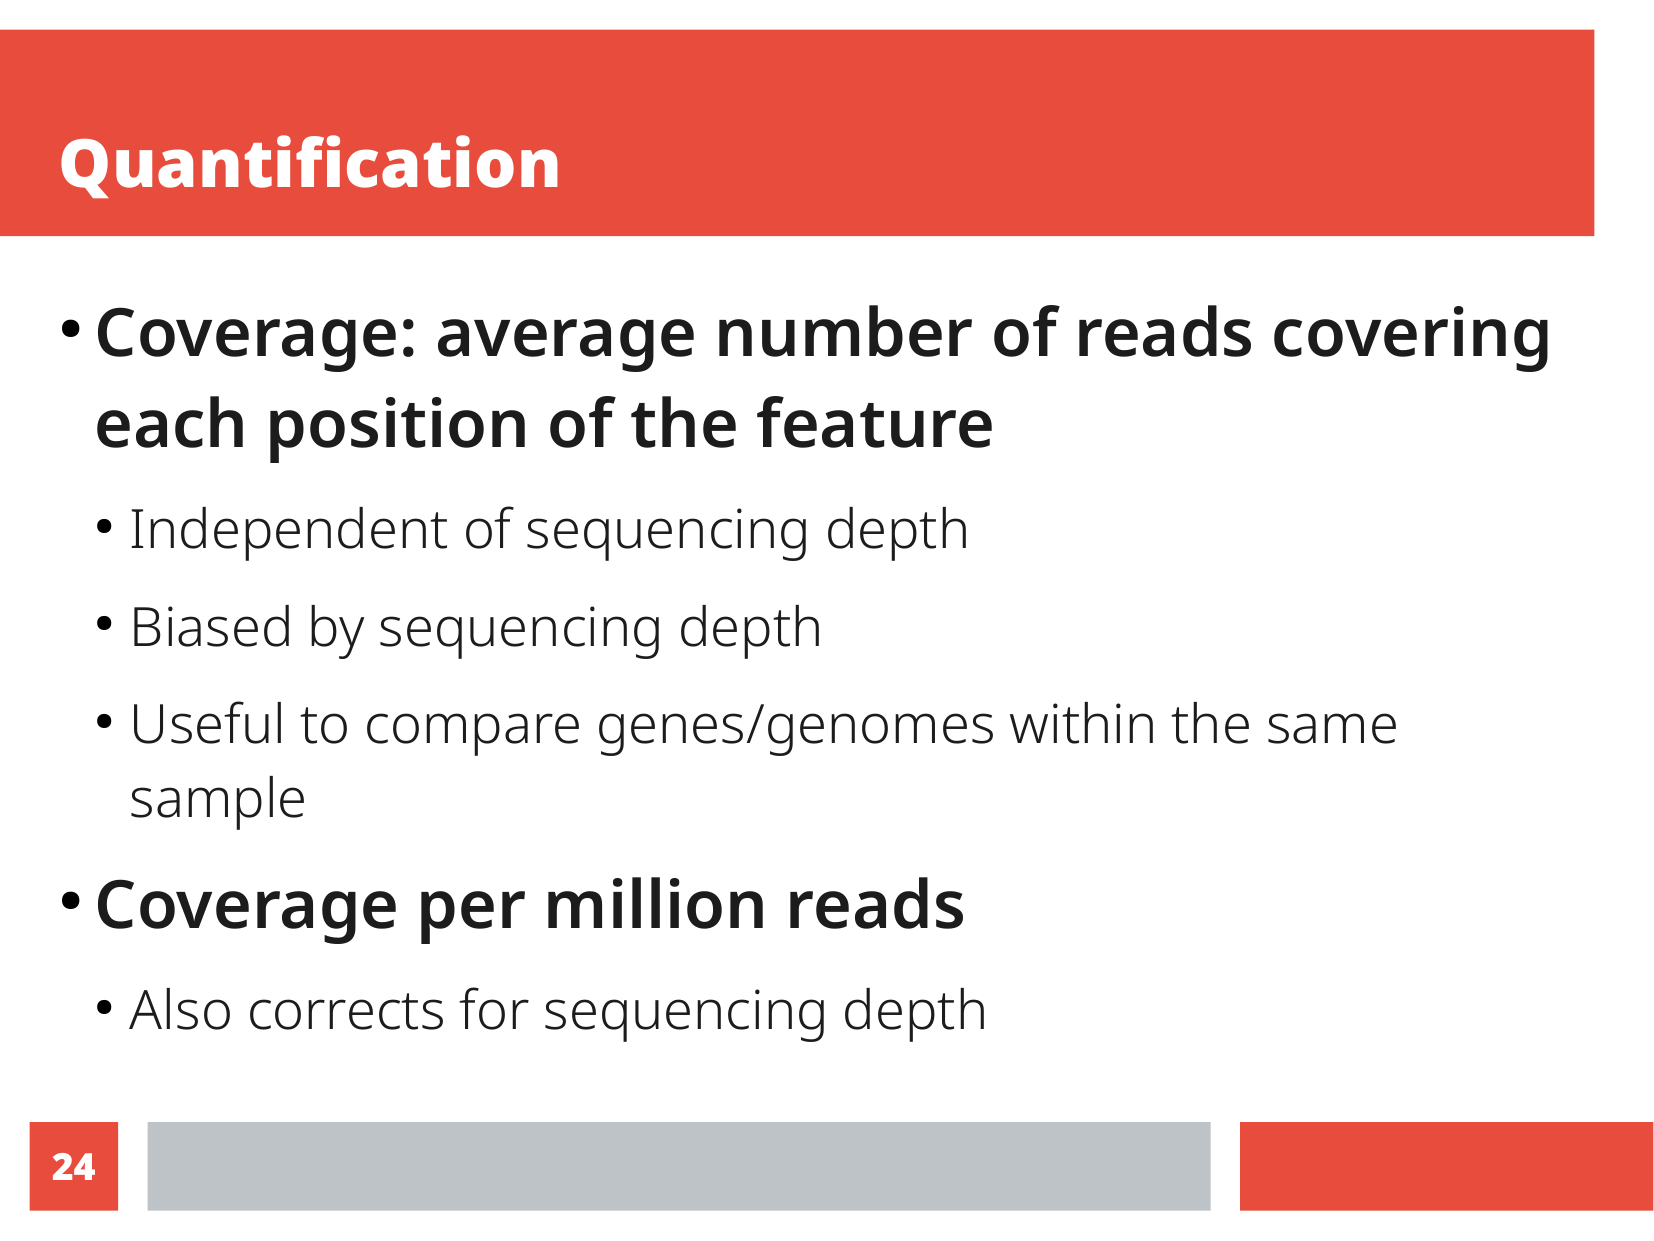

# Quantification
Coverage: average number of reads covering each position of the feature
Independent of sequencing depth
Biased by sequencing depth
Useful to compare genes/genomes within the same sample
Coverage per million reads
Also corrects for sequencing depth
24